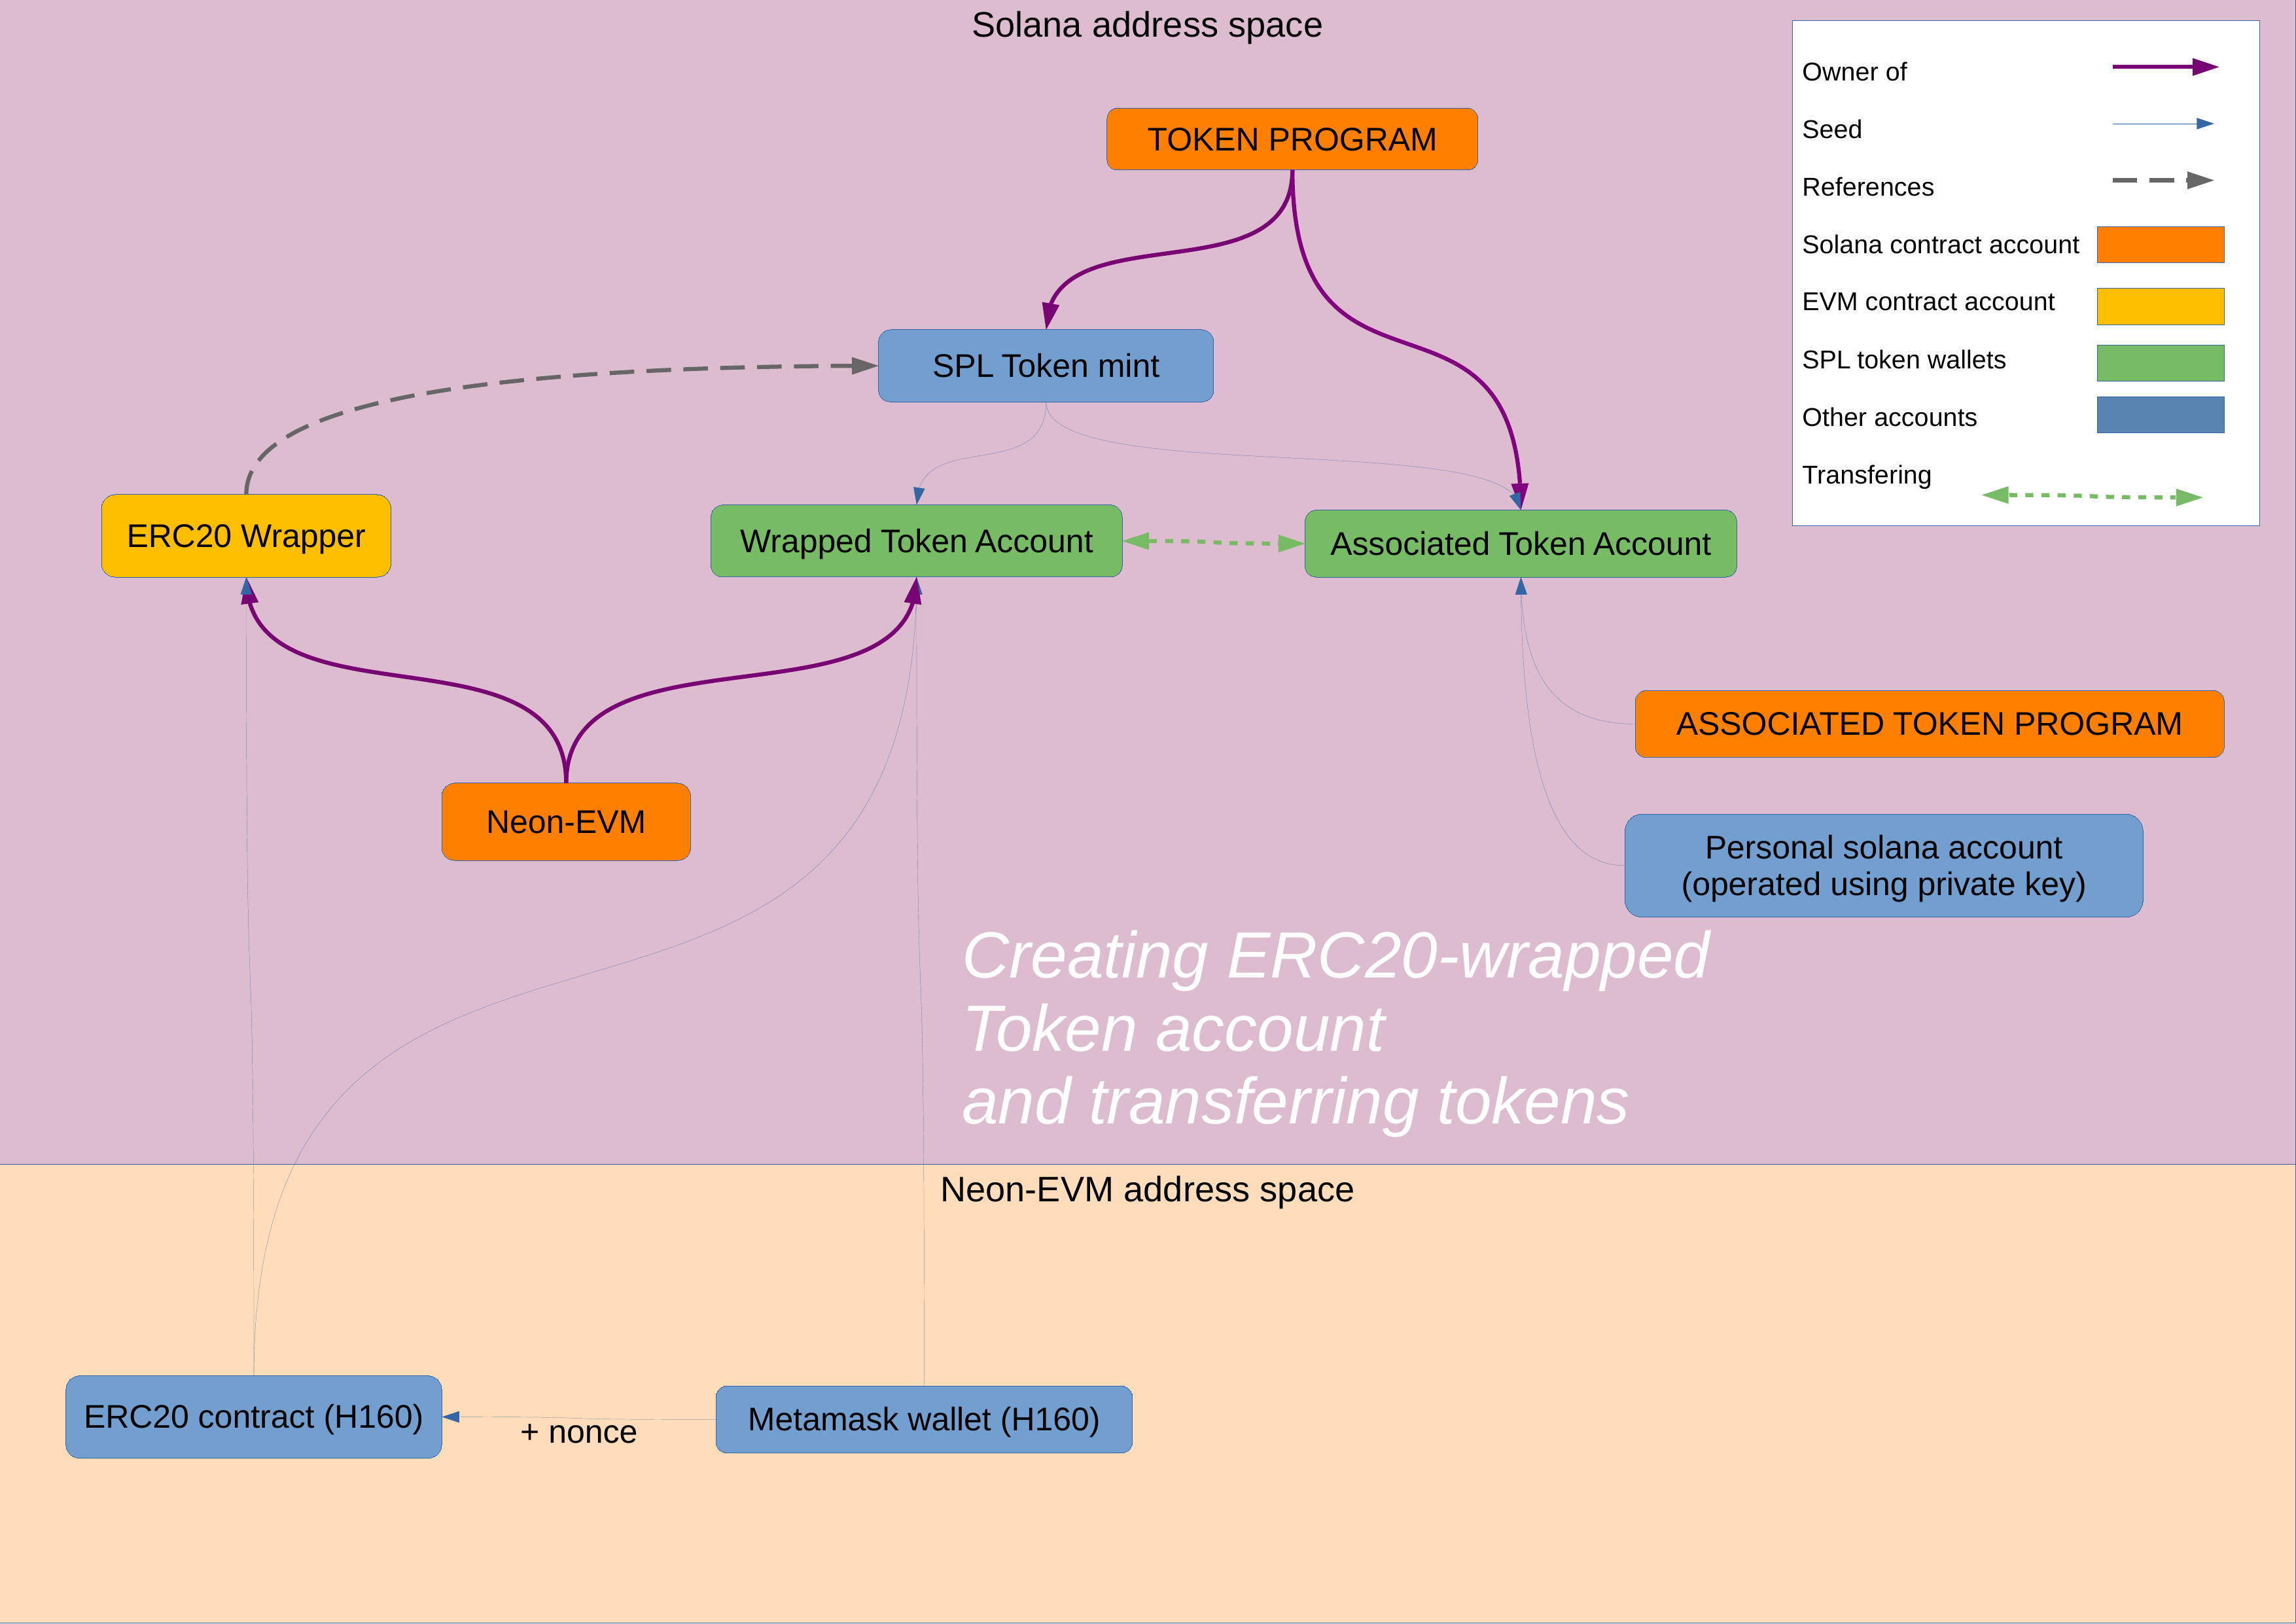

Solana address space
Owner of
Seed
References
Solana contract account
EVM contract account
SPL token wallets
Other accounts
Transfering
TOKEN PROGRAM
SPL Token mint
ERC20 Wrapper
Wrapped Token Account
Associated Token Account
ASSOCIATED TOKEN PROGRAM
Neon-EVM
Personal solana account
(operated using private key)
Creating ERC20-wrapped
Token account
and transferring tokens
Neon-EVM address space
ERC20 contract (H160)
Metamask wallet (H160)